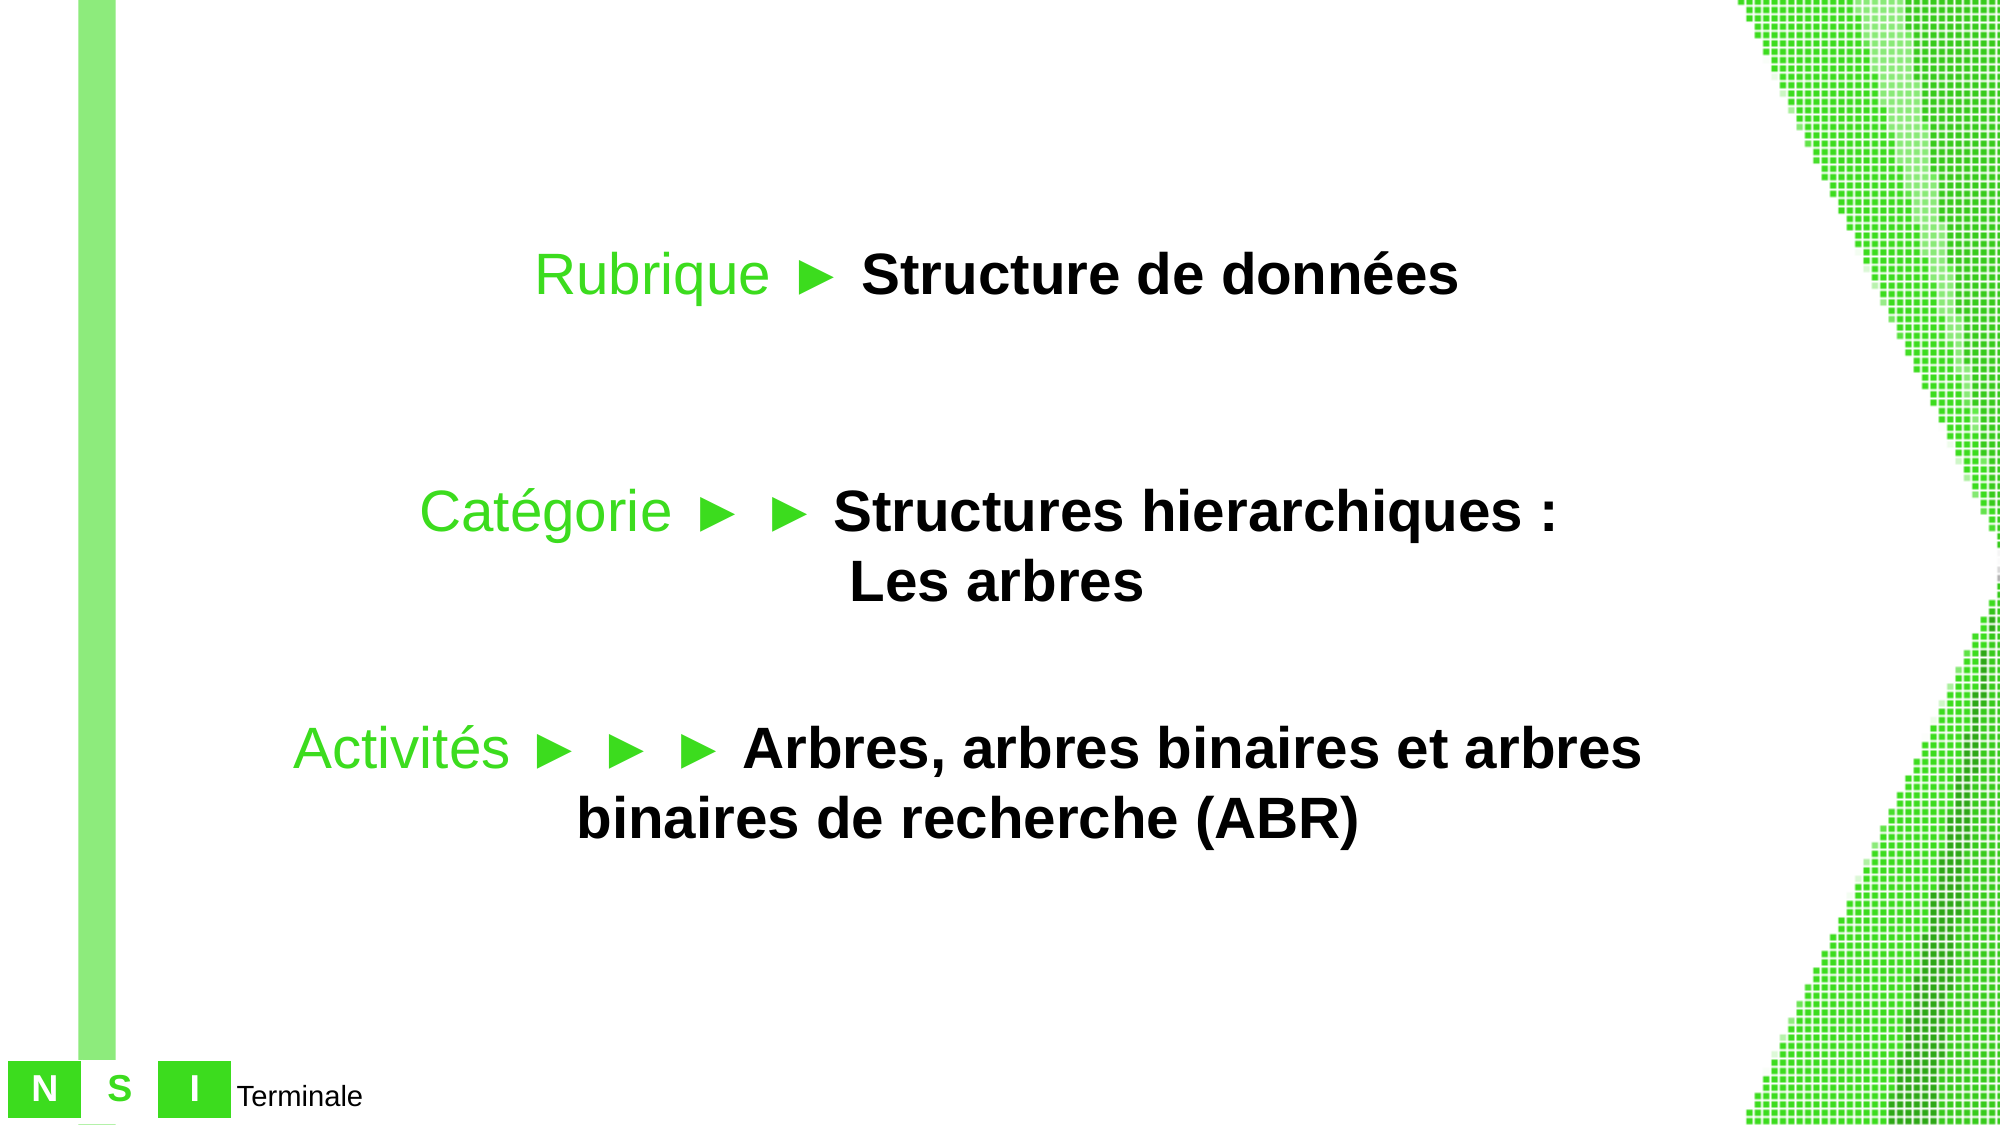

Rubrique ► Structure de données
Catégorie ► ► Structures hierarchiques :
Les arbres
Activités ► ► ► Arbres, arbres binaires et arbres binaires de recherche (ABR)
| N | S | I |
| --- | --- | --- |
Terminale